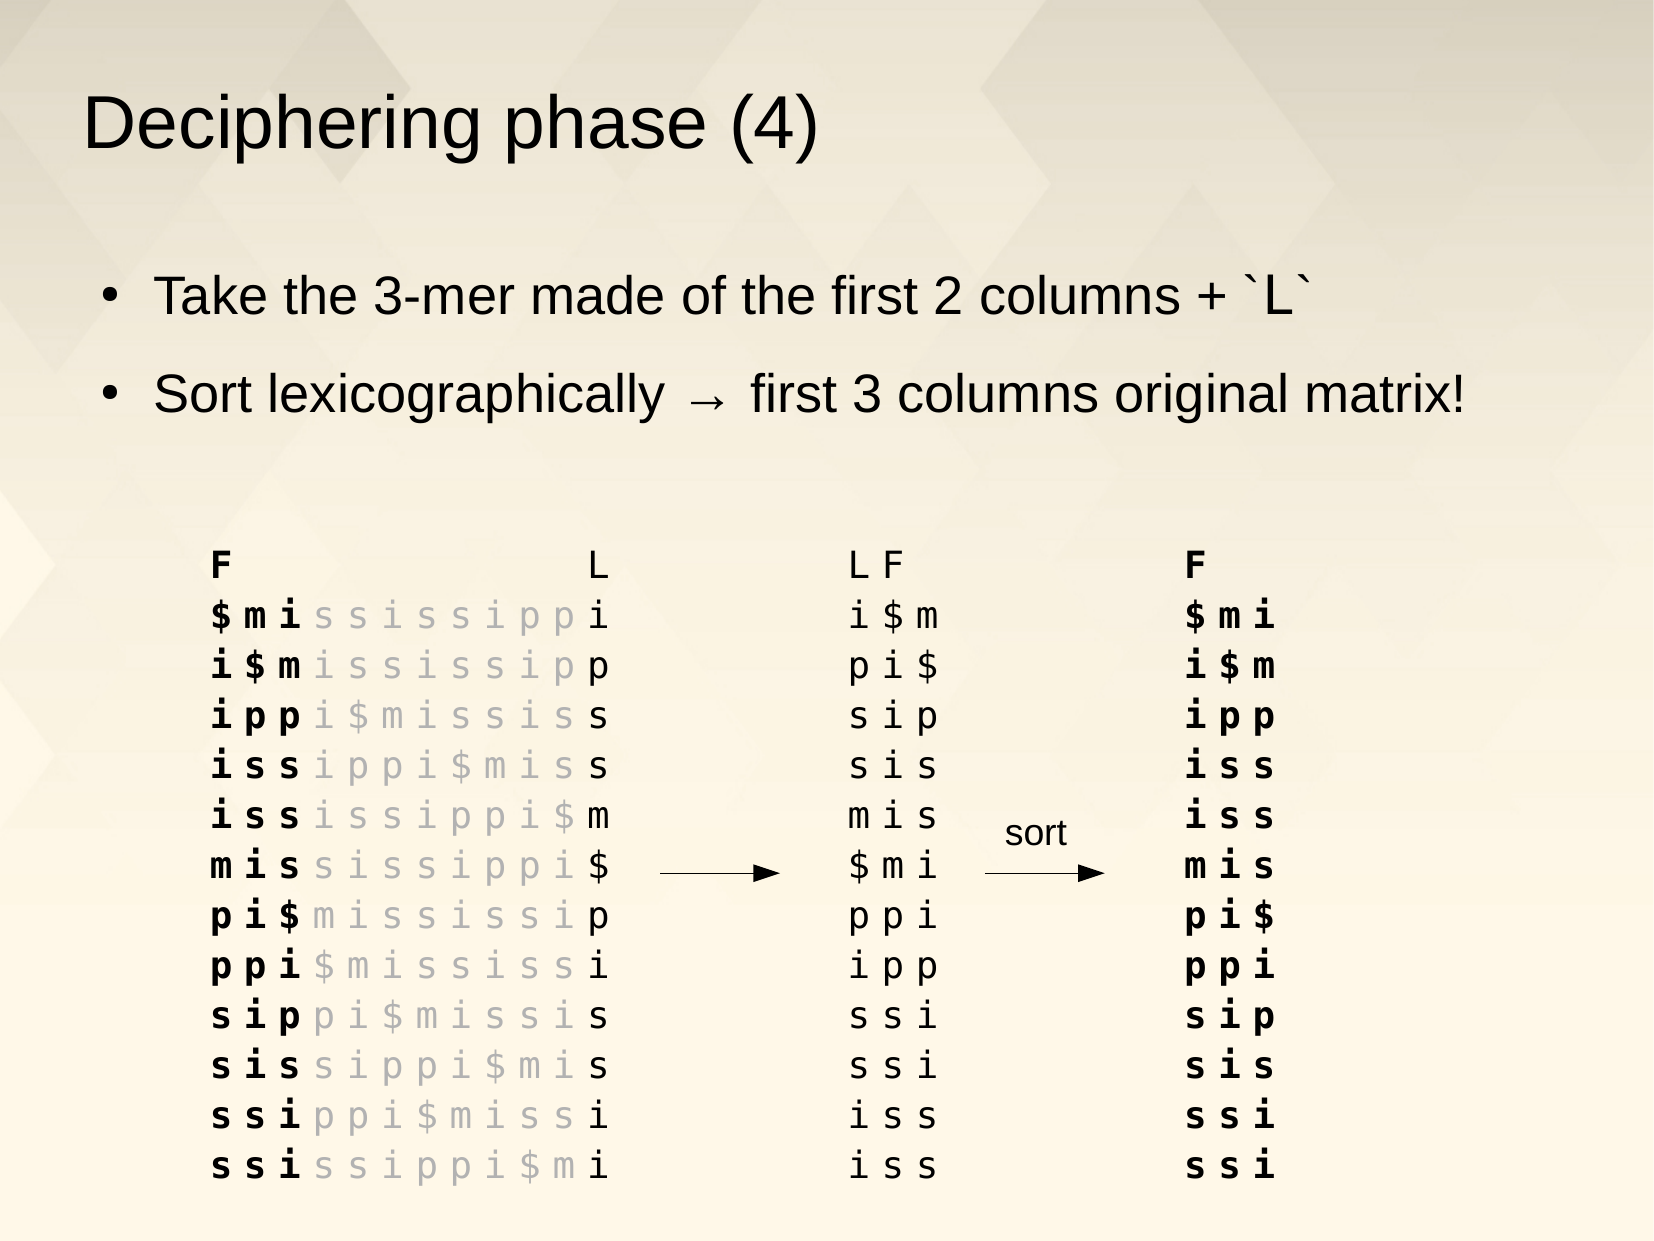

# Deciphering phase (4)
Take the 3-mer made of the first 2 columns + `L`
Sort lexicographically → first 3 columns original matrix!
F L
$mississippi
i$mississipp
ippi$mississ
issippi$miss
ississippi$m
mississippi$
pi$mississip
ppi$mississi
sippi$missis
sissippi$mis
ssippi$missi
ssissippi$mi
LF
i$m
pi$
sip
sis
mis
$mi
ppi
ipp
ssi
ssi
iss
iss
F
$mi
i$m
ipp
iss
iss
mis
pi$
ppi
sip
sis
ssi
ssi
sort